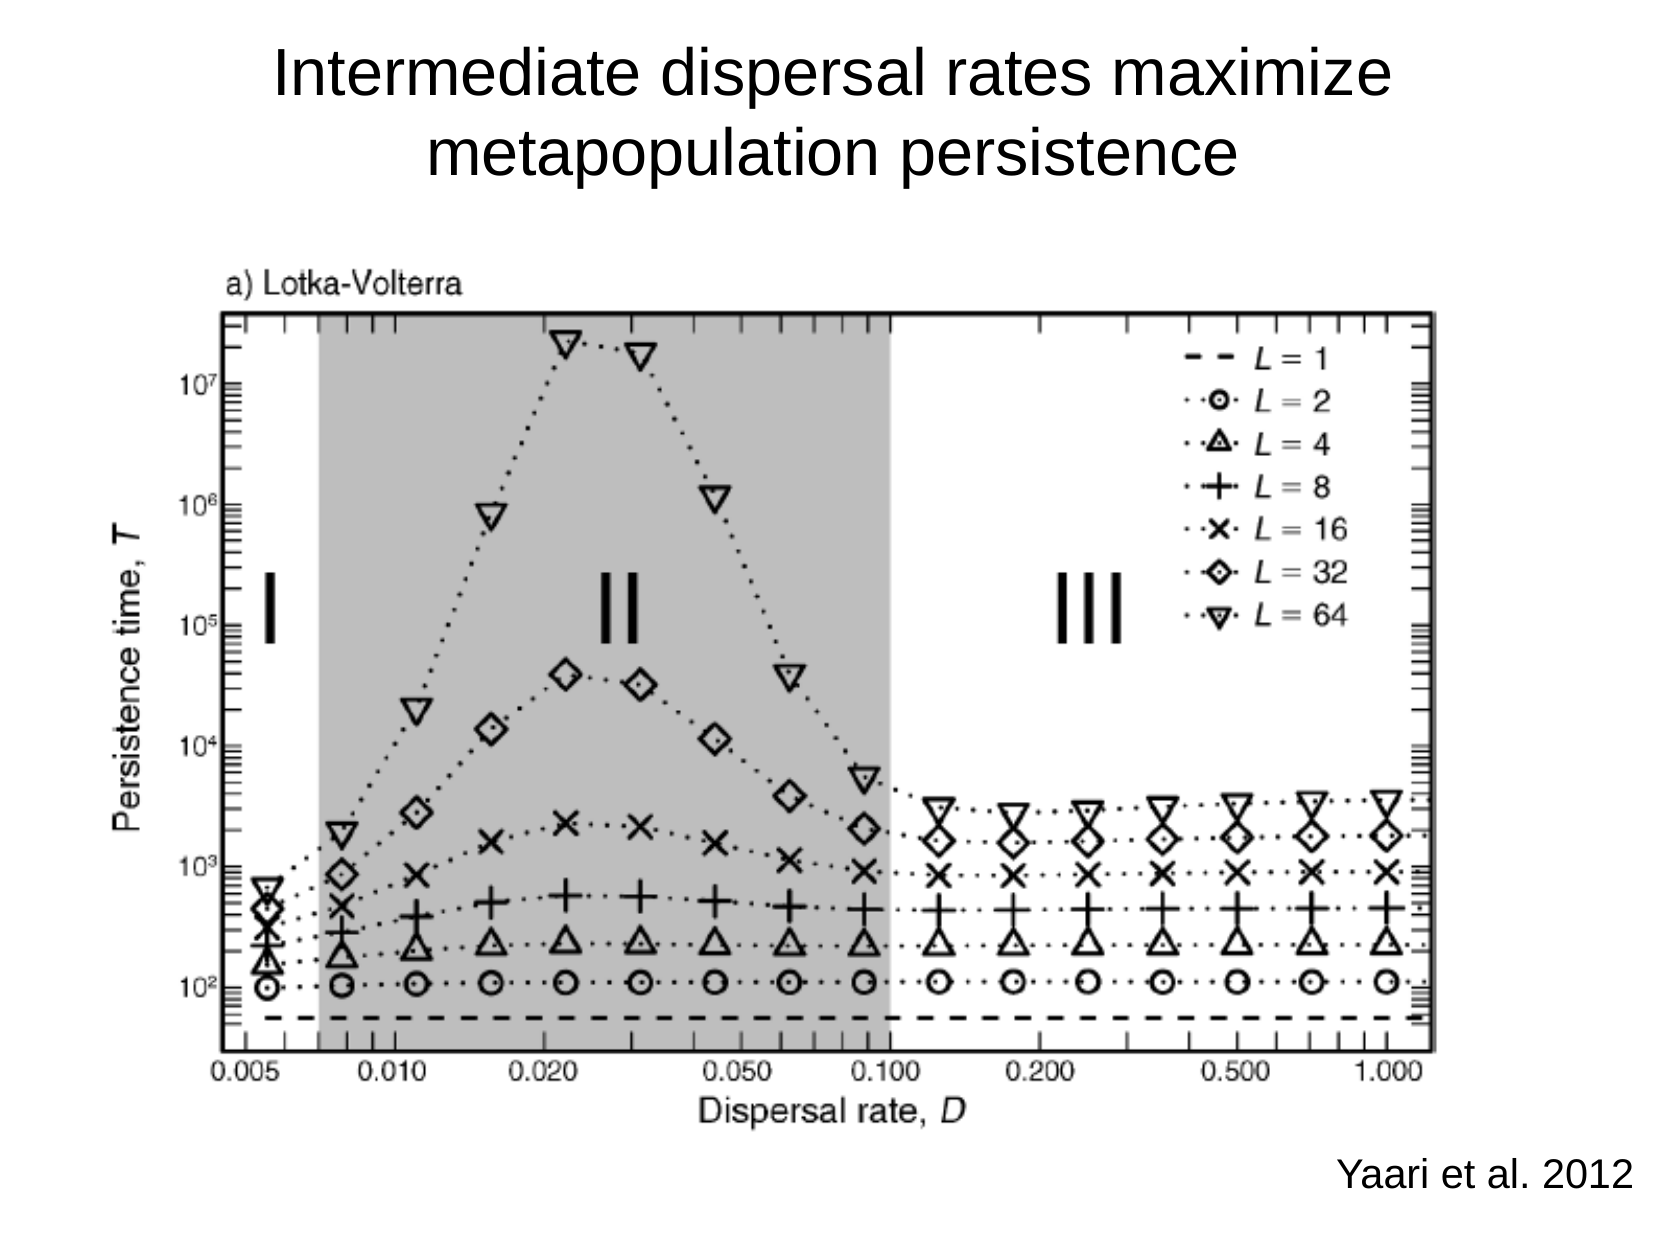

Intermediate dispersal rates maximize metapopulation persistence
Yaari et al. 2012